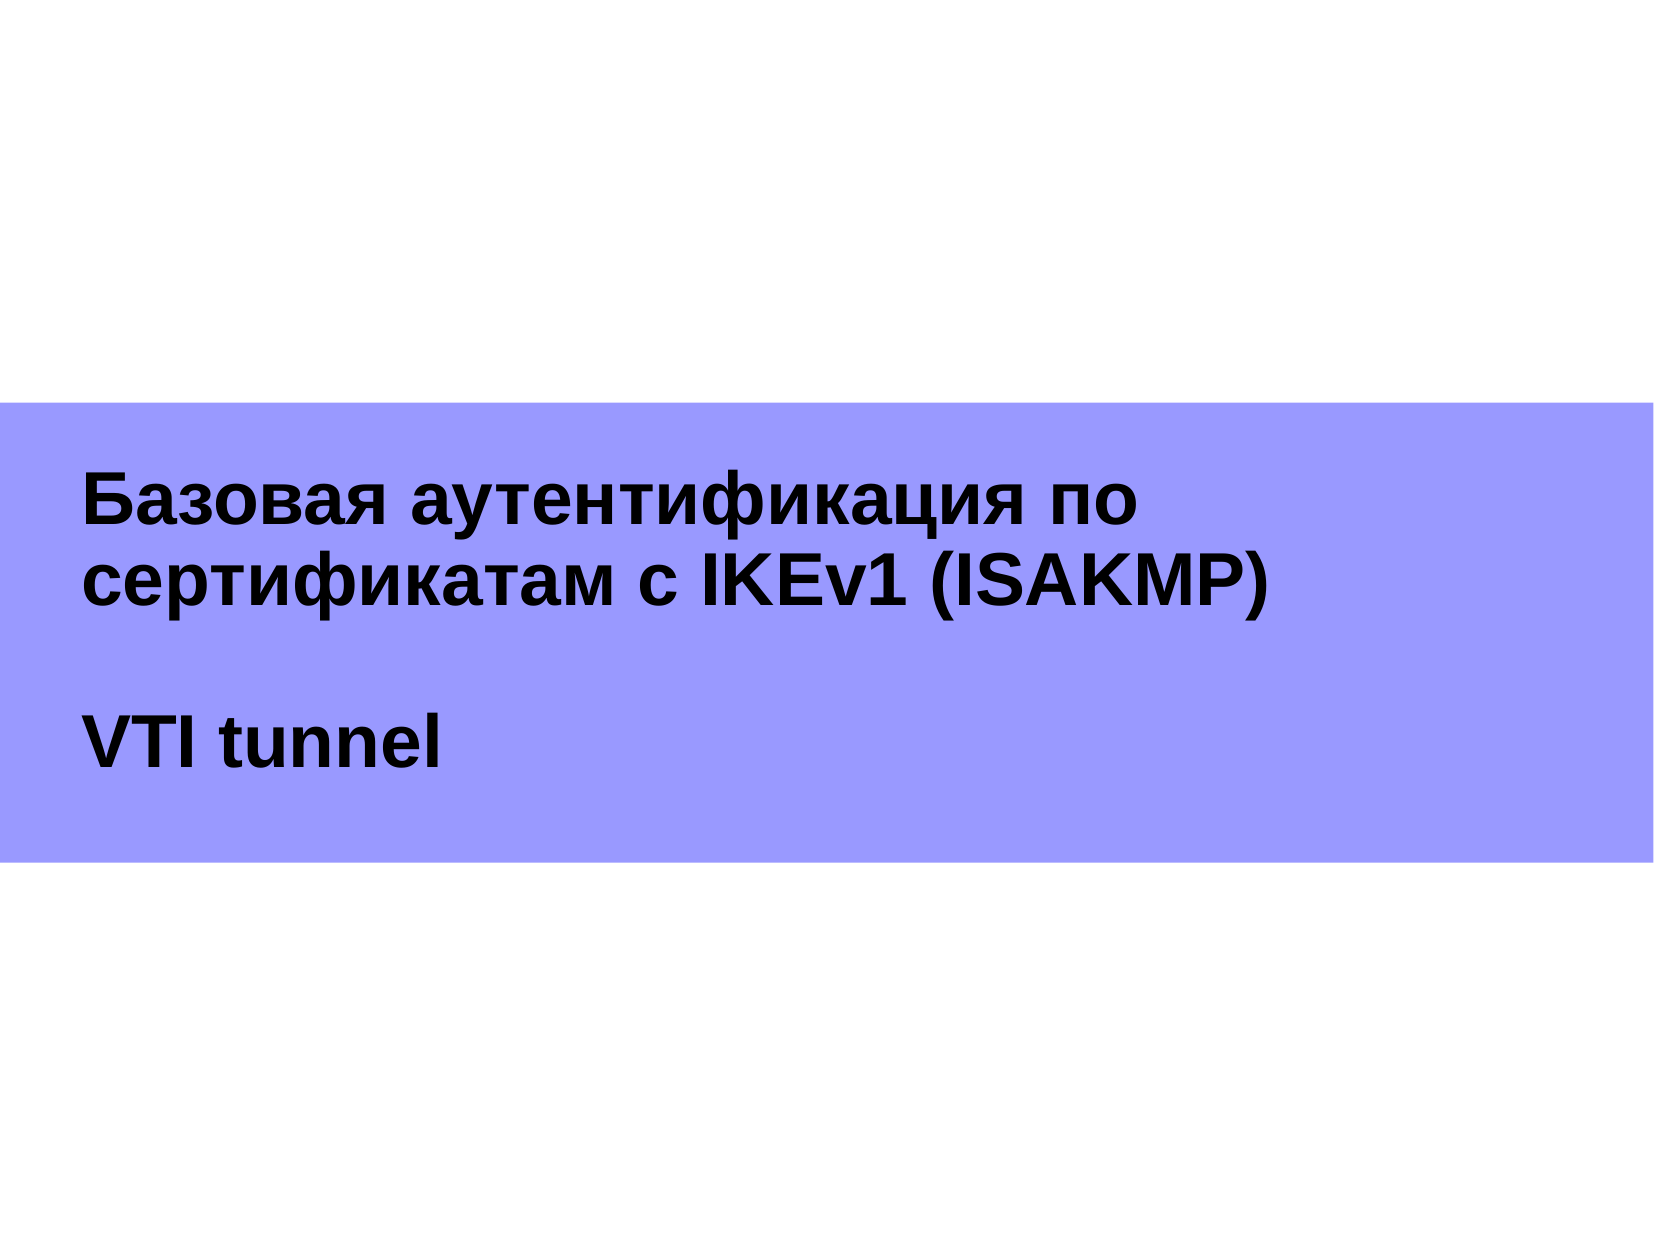

Базовая аутентификация по сертификатам с IKEv1 (ISAKMP)
VTI tunnel